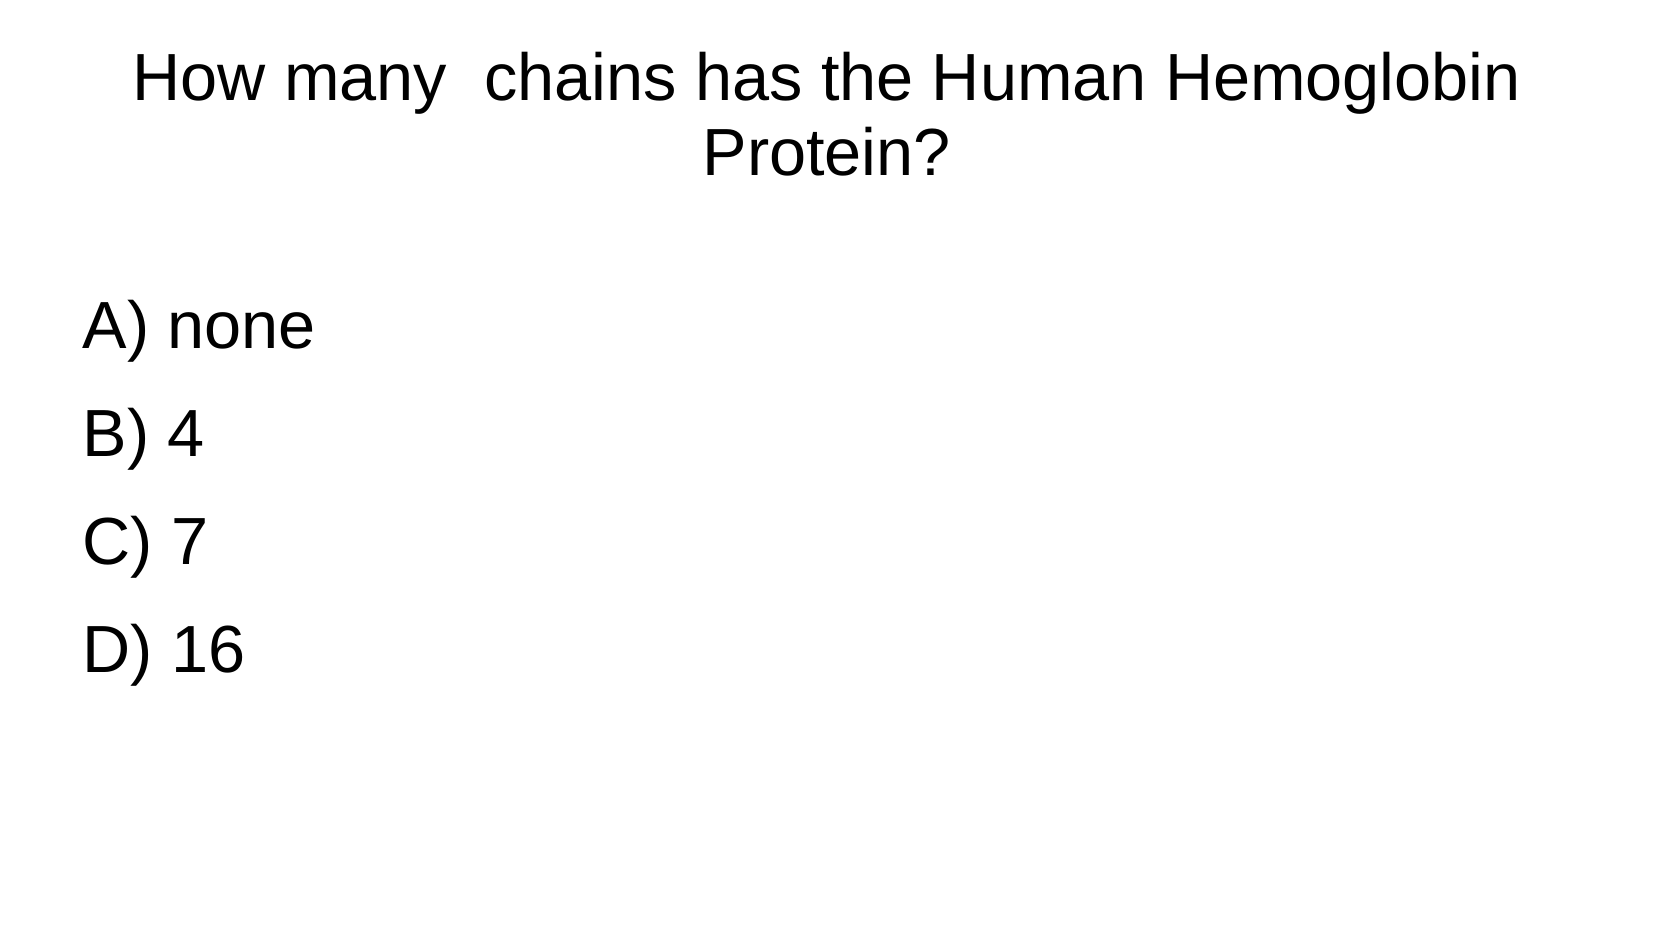

# How many chains has the Human Hemoglobin Protein?
 none
 4
 7
 16